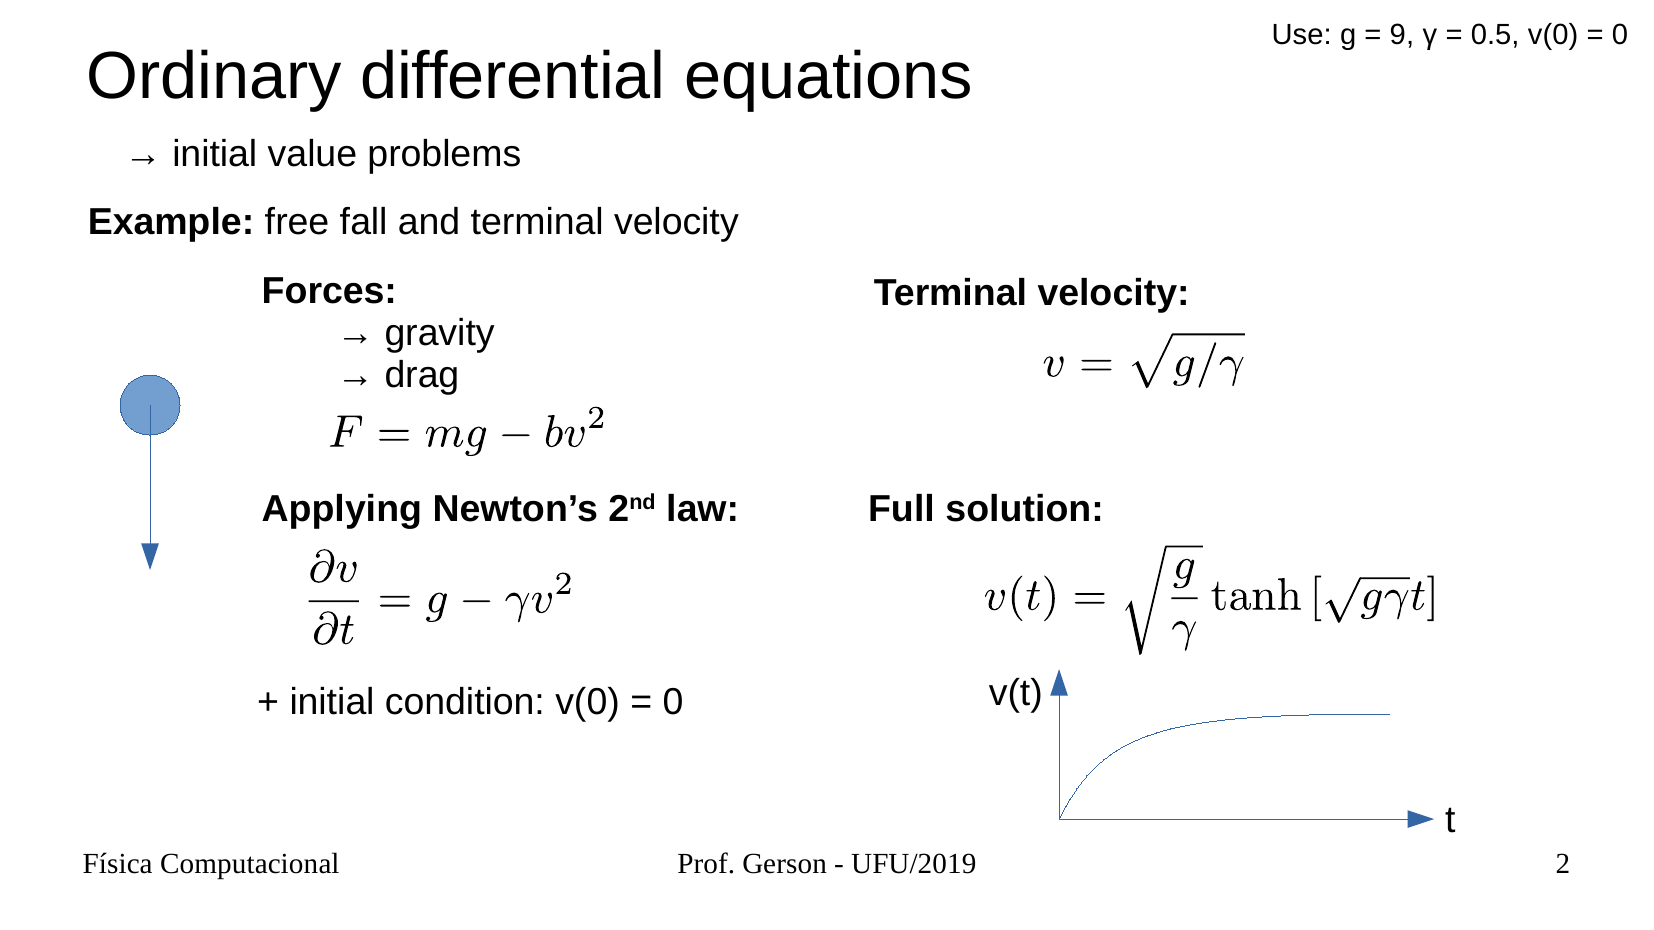

Use: g = 9, γ = 0.5, v(0) = 0
Ordinary differential equations
→ initial value problems
Example: free fall and terminal velocity
Forces:
	→ gravity
	→ drag
Terminal velocity:
Full solution:
Applying Newton’s 2nd law:
+ initial condition: v(0) = 0
v(t)
t
Física Computacional
Prof. Gerson - UFU/2019
2